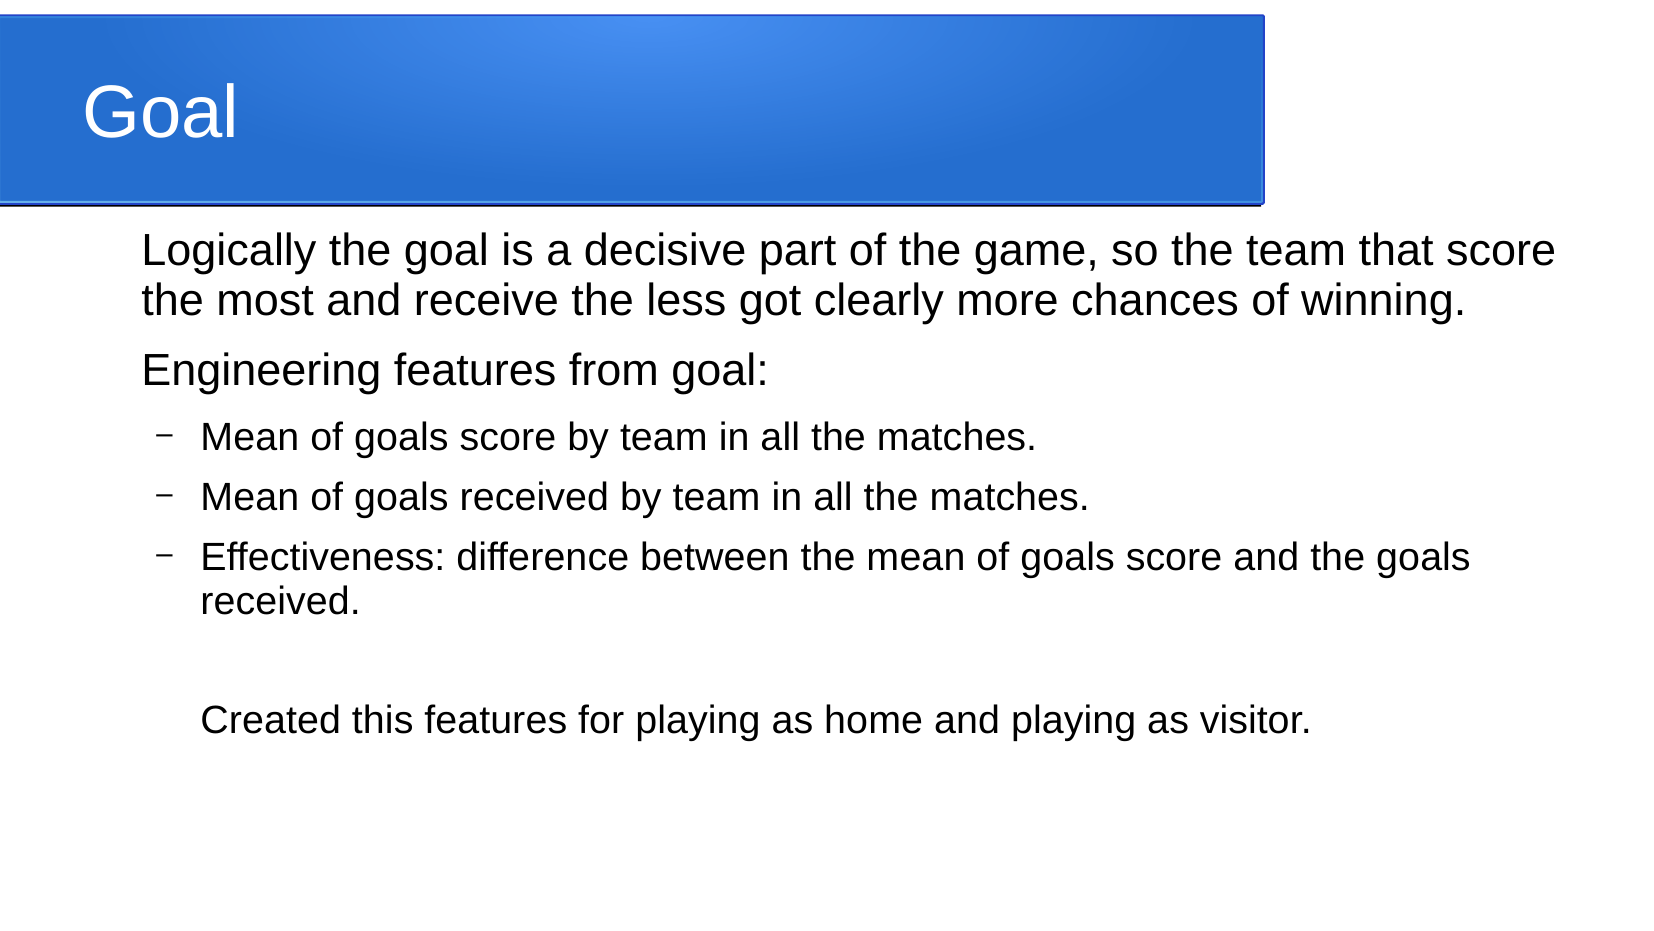

# Goal
Logically the goal is a decisive part of the game, so the team that score the most and receive the less got clearly more chances of winning.
Engineering features from goal:
Mean of goals score by team in all the matches.
Mean of goals received by team in all the matches.
Effectiveness: difference between the mean of goals score and the goals received.
Created this features for playing as home and playing as visitor.